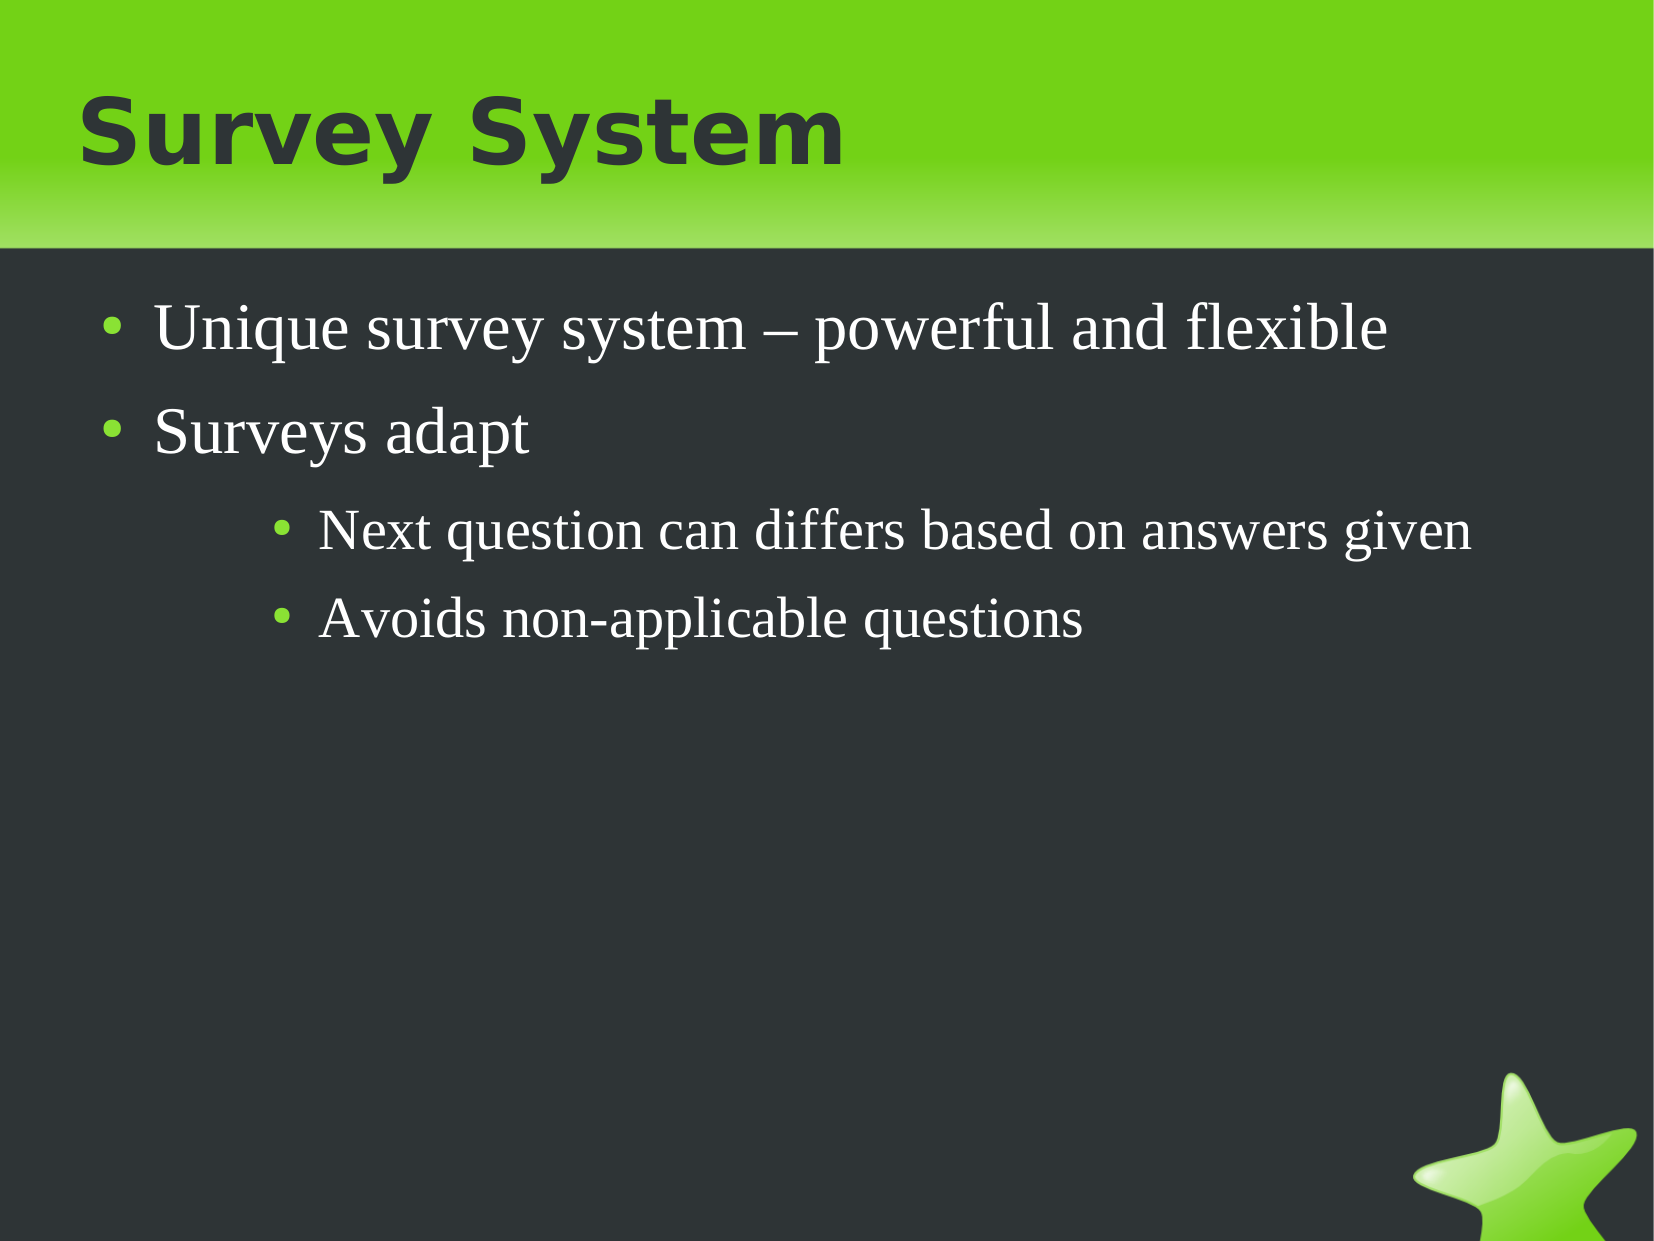

# Survey System
Unique survey system – powerful and flexible
Surveys adapt
Next question can differs based on answers given
Avoids non-applicable questions